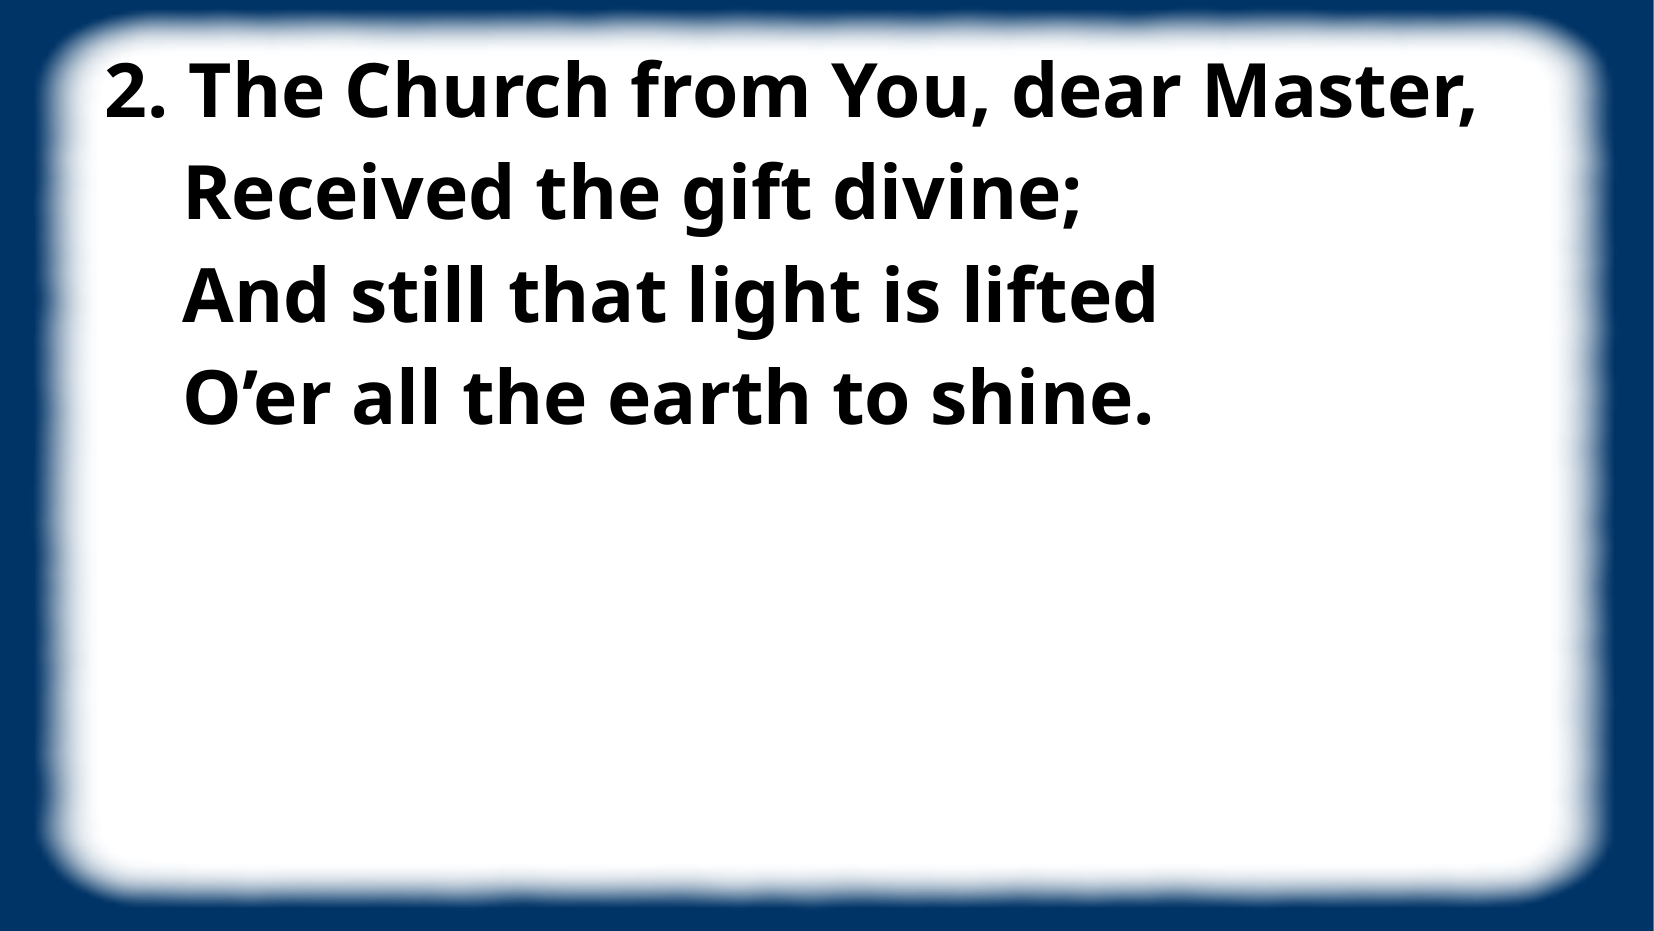

2. The Church from You, dear Master,
 Received the gift divine;
 And still that light is lifted
 O’er all the earth to shine.